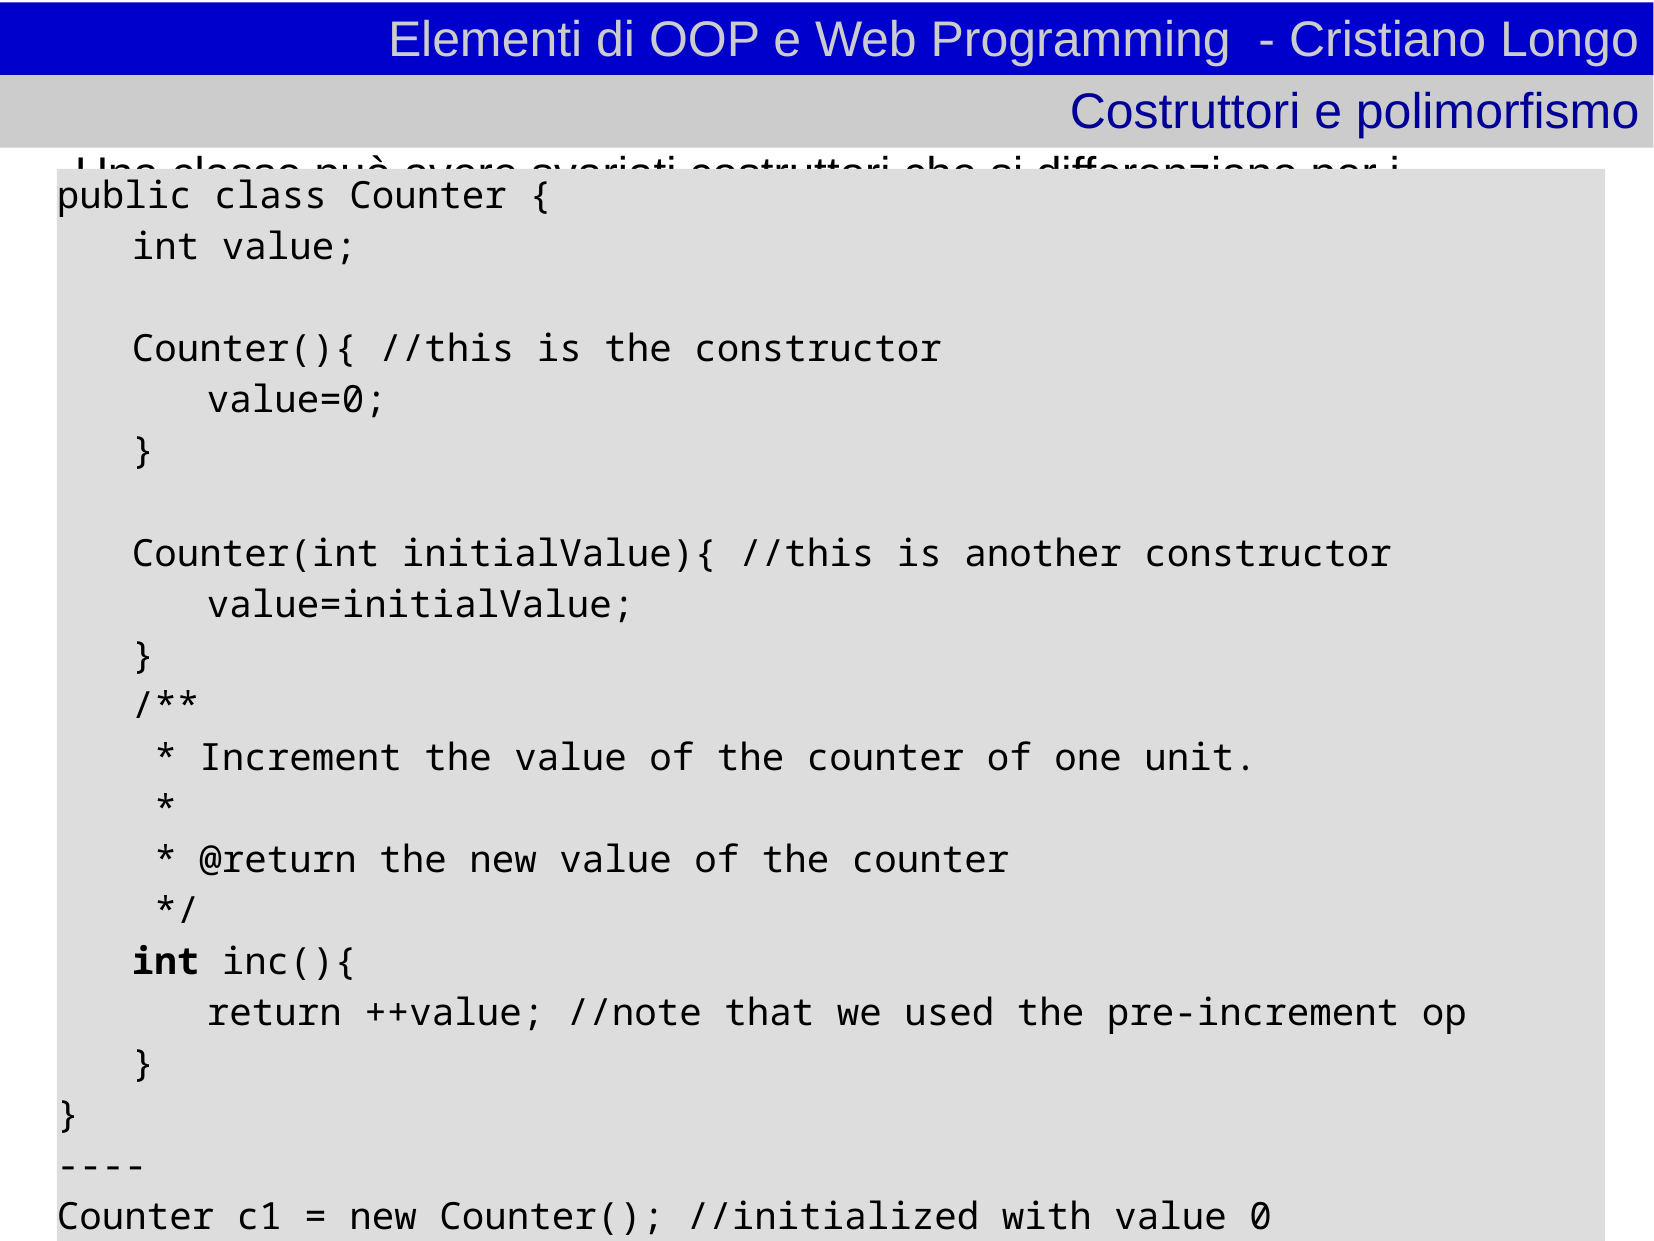

# Elementi di OOP e Web Programming - Cristiano Longo
Costruttori e polimorfismo
Una classe può avere svariati costruttori che si differenziano per i parametri.
public class Counter {
	int value;
	Counter(){ //this is the constructor
		value=0;
	}
	Counter(int initialValue){ //this is another constructor
		value=initialValue;
	}
	/**
	 * Increment the value of the counter of one unit.
	 *
	 * @return the new value of the counter
	 */
	int inc(){
		return ++value; //note that we used the pre-increment op
	}
}
----
Counter c1 = new Counter(); //initialized with value 0
Counter c2 = new Counter(6); //initialized with value 6